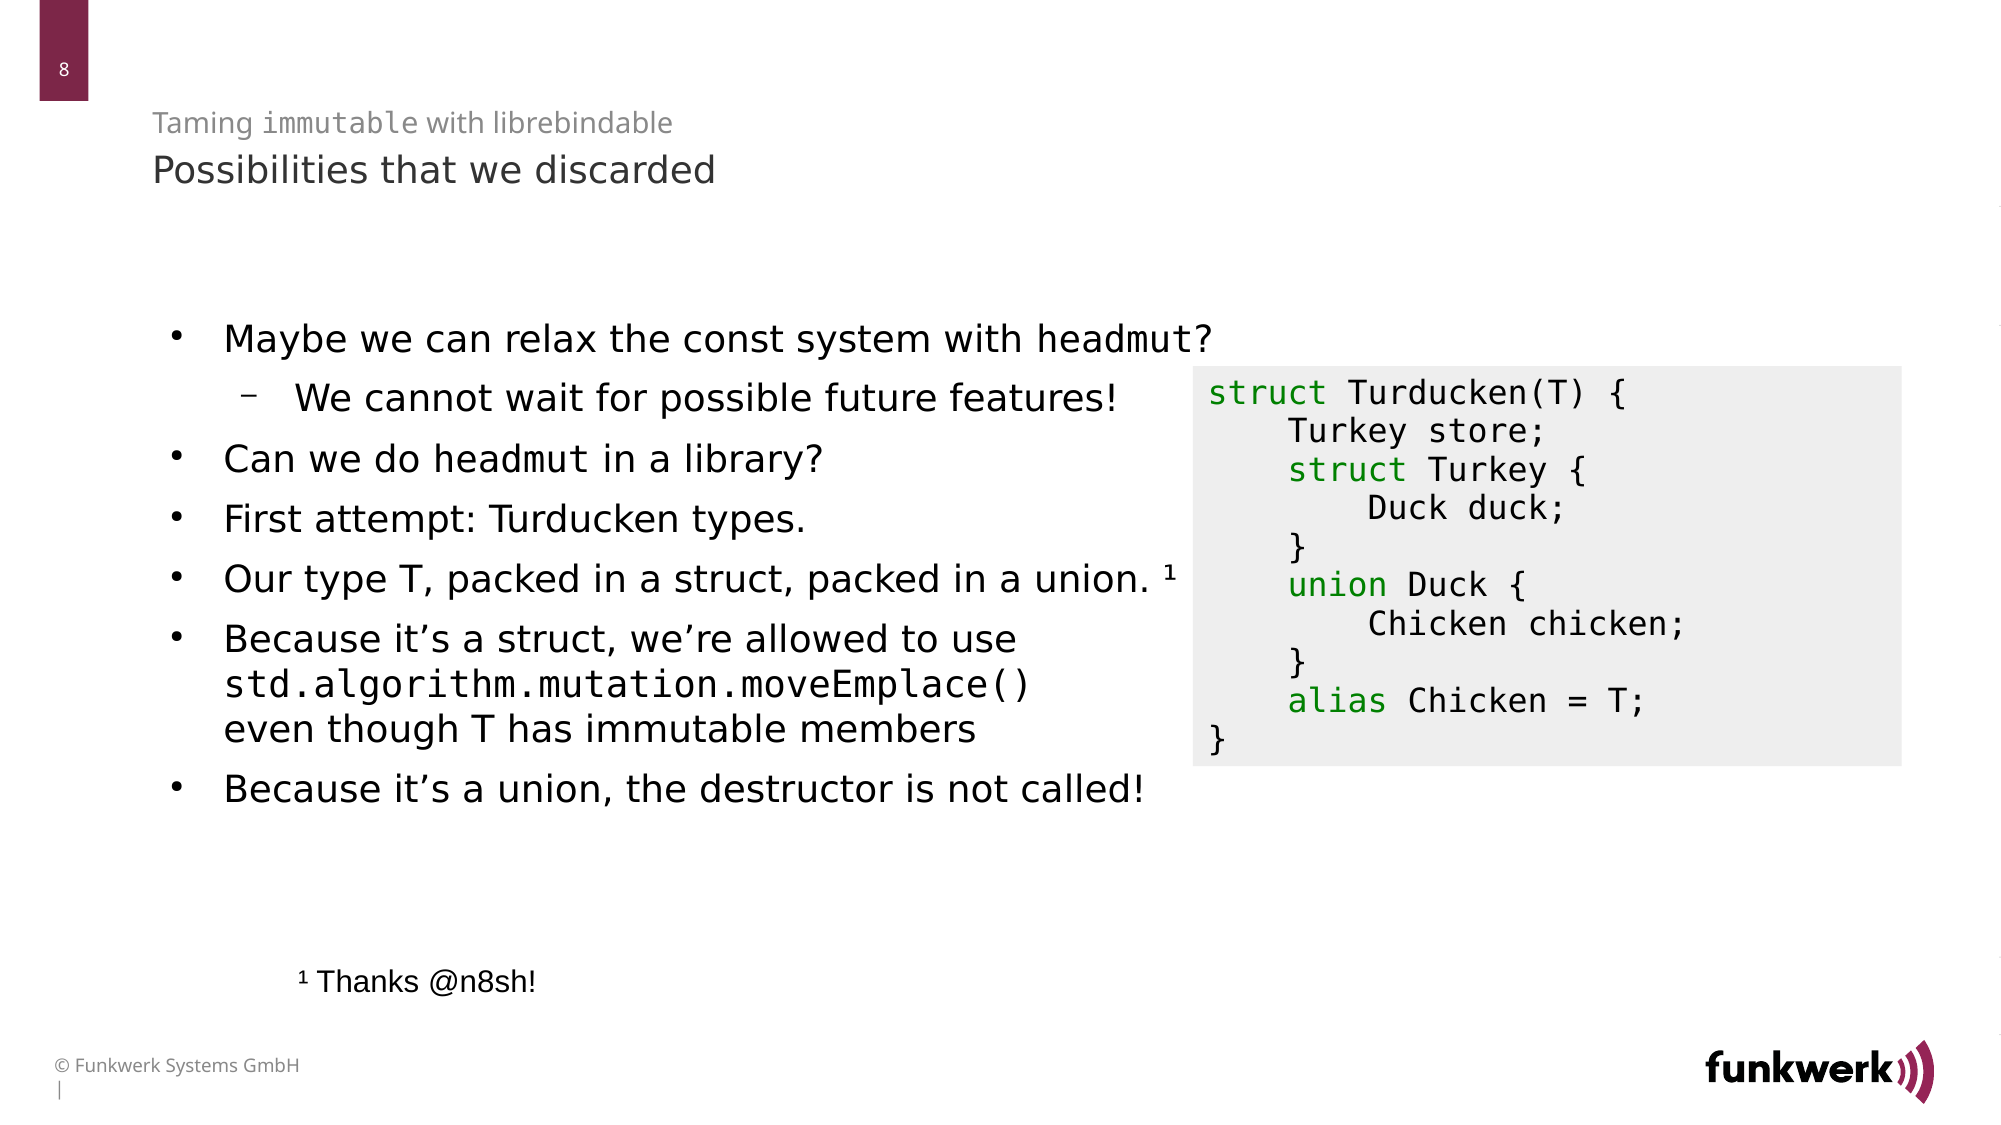

8
# Taming immutable with librebindable
Possibilities that we discarded
Maybe we can relax the const system with headmut?
We cannot wait for possible future features!
Can we do headmut in a library?
First attempt: Turducken types.
Our type T, packed in a struct, packed in a union. ¹
Because it’s a struct, we’re allowed to use
std.algorithm.mutation.moveEmplace()
even though T has immutable members
Because it’s a union, the destructor is not called!
struct Turducken(T) {
 Turkey store;
 struct Turkey {
 Duck duck;
 }
 union Duck {
 Chicken chicken;
 }
 alias Chicken = T;
}
¹ Thanks @n8sh!